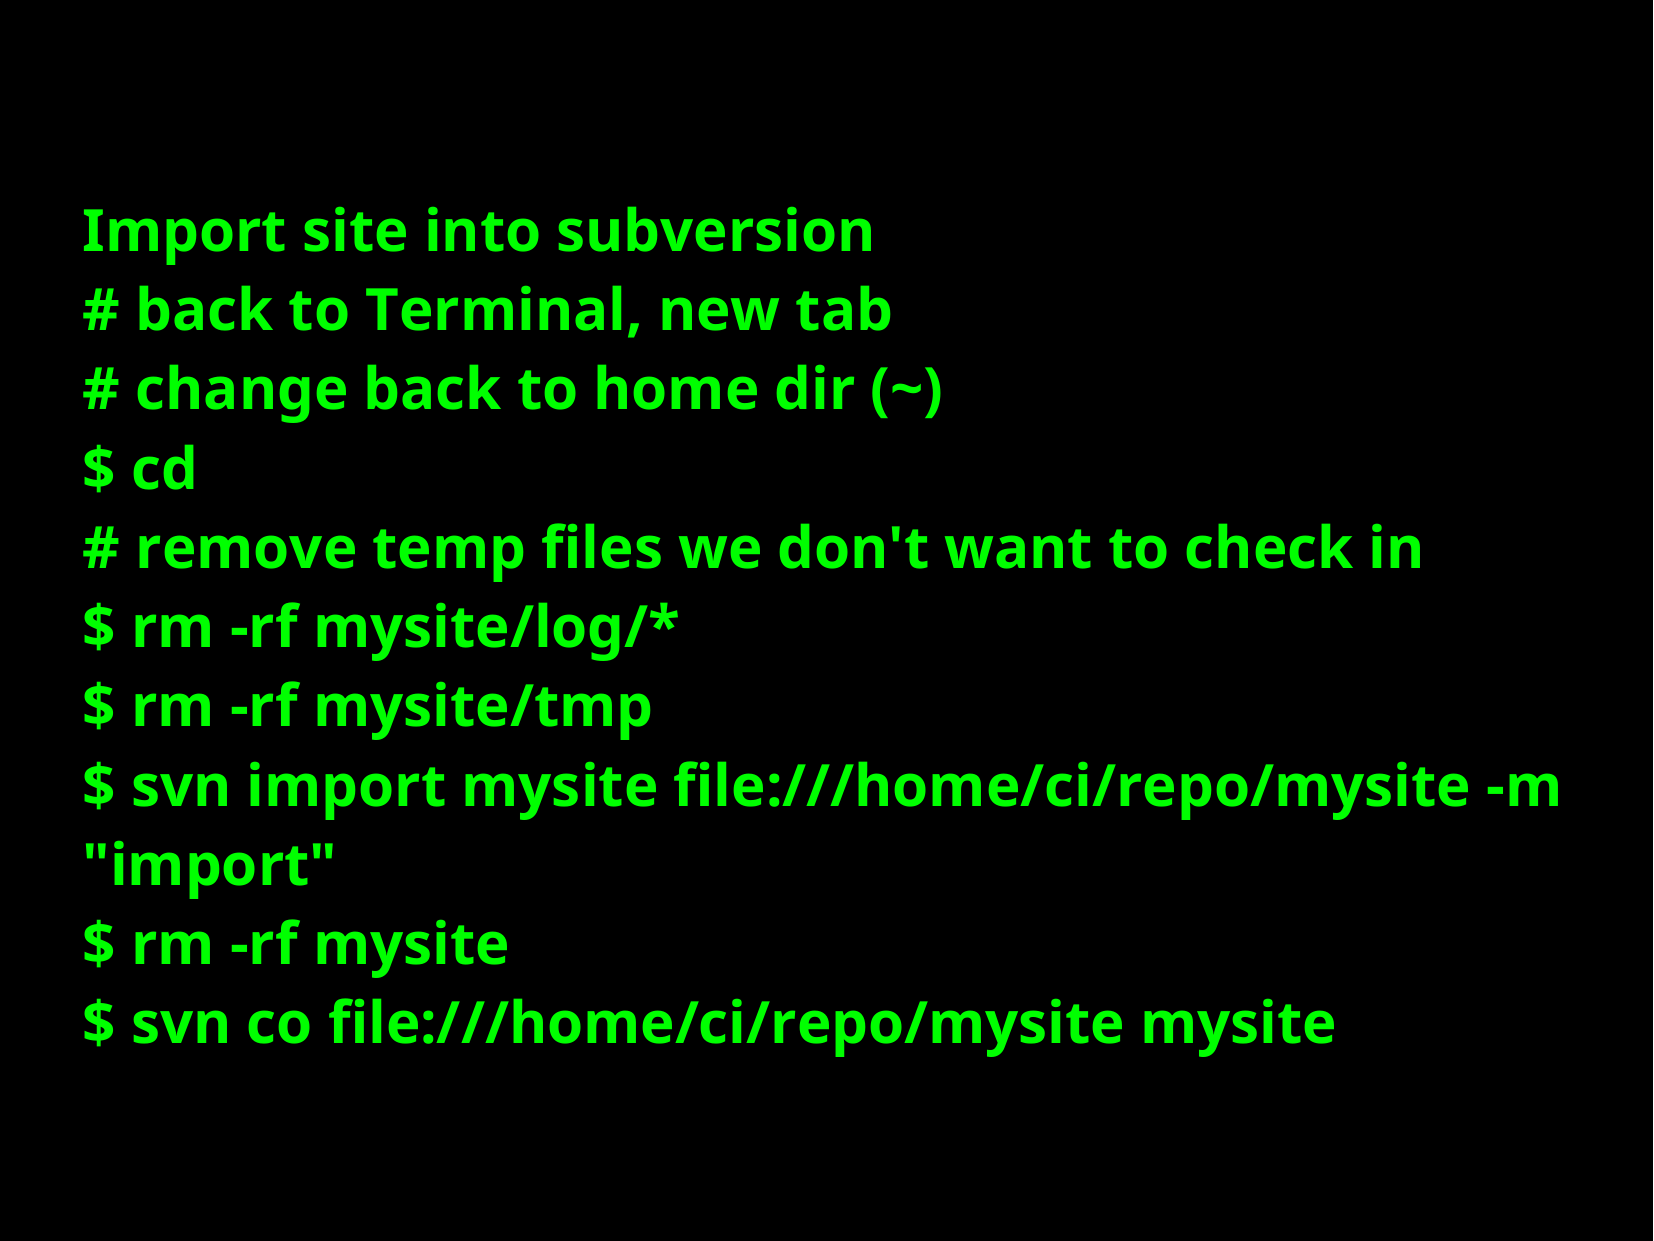

# Import site into subversion # back to Terminal, new tab # change back to home dir (~) $ cd # remove temp files we don't want to check in $ rm -rf mysite/log/* $ rm -rf mysite/tmp $ svn import mysite file:///home/ci/repo/mysite -m "import" $ rm -rf mysite $ svn co file:///home/ci/repo/mysite mysite